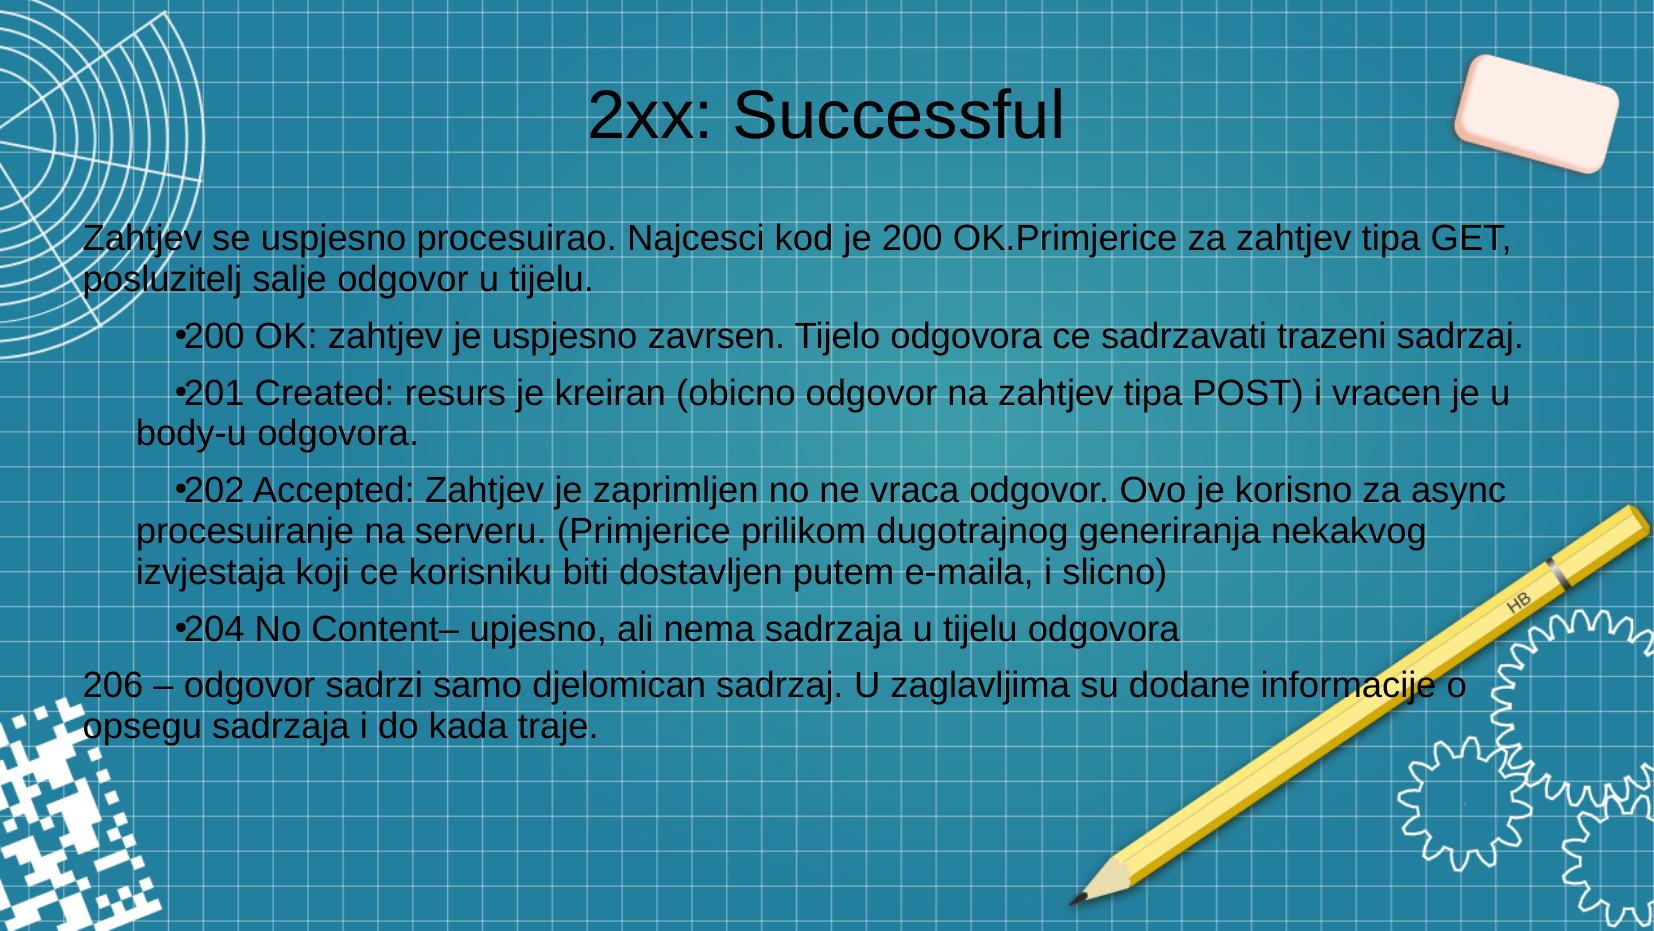

# 2xx: Successful
Zahtjev se uspjesno procesuirao. Najcesci kod je 200 OK.Primjerice za zahtjev tipa GET, posluzitelj salje odgovor u tijelu.
200 OK: zahtjev je uspjesno zavrsen. Tijelo odgovora ce sadrzavati trazeni sadrzaj.
201 Created: resurs je kreiran (obicno odgovor na zahtjev tipa POST) i vracen je u body-u odgovora.
202 Accepted: Zahtjev je zaprimljen no ne vraca odgovor. Ovo je korisno za async procesuiranje na serveru. (Primjerice prilikom dugotrajnog generiranja nekakvog izvjestaja koji ce korisniku biti dostavljen putem e-maila, i slicno)
204 No Content– upjesno, ali nema sadrzaja u tijelu odgovora
206 – odgovor sadrzi samo djelomican sadrzaj. U zaglavljima su dodane informacije o opsegu sadrzaja i do kada traje.